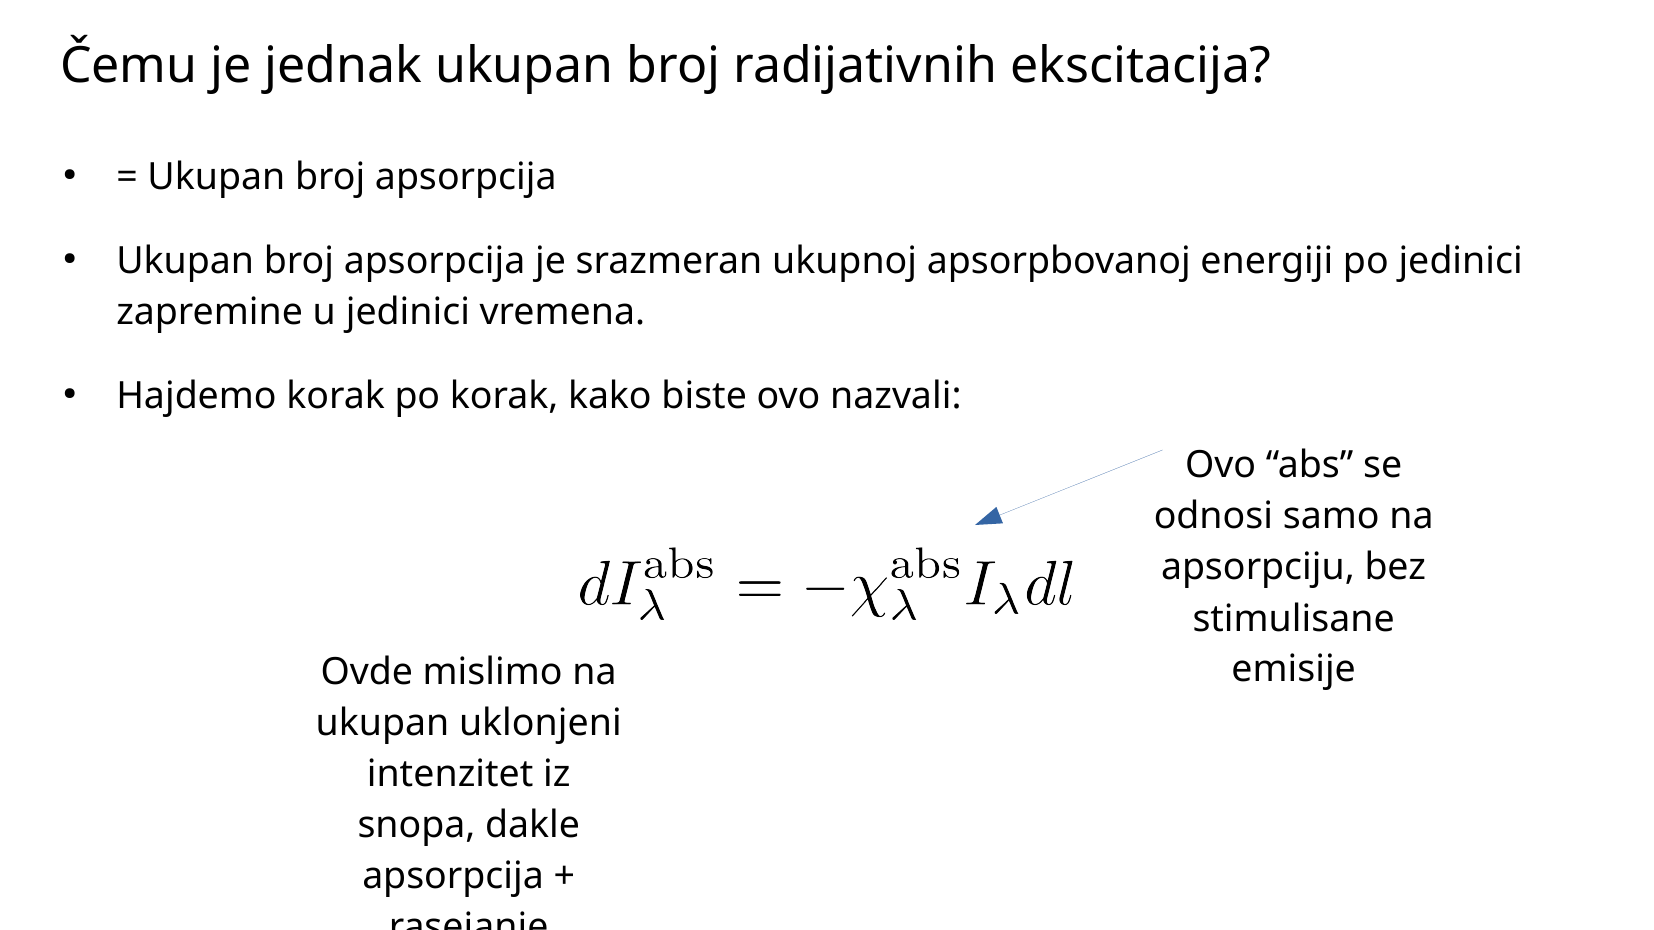

# Čemu je jednak ukupan broj radijativnih ekscitacija?
= Ukupan broj apsorpcija
Ukupan broj apsorpcija je srazmeran ukupnoj apsorpbovanoj energiji po jedinici zapremine u jedinici vremena.
Hajdemo korak po korak, kako biste ovo nazvali:
Ovo “abs” se odnosi samo na apsorpciju, bez stimulisane emisije
Ovde mislimo na ukupan uklonjeni intenzitet iz snopa, dakle apsorpcija + rasejanje